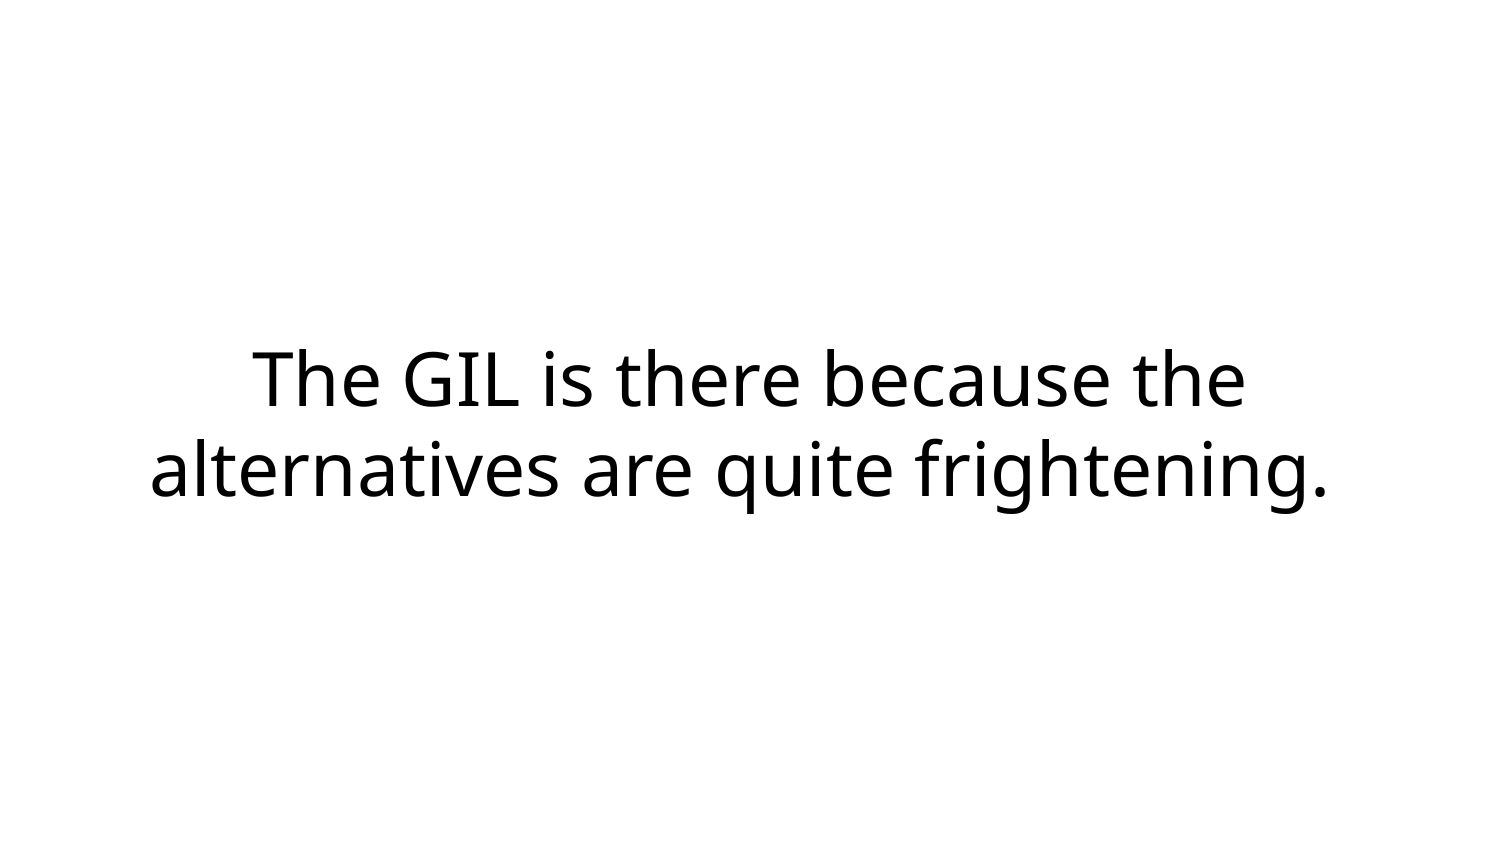

# The GIL is there because the alternatives are quite frightening.